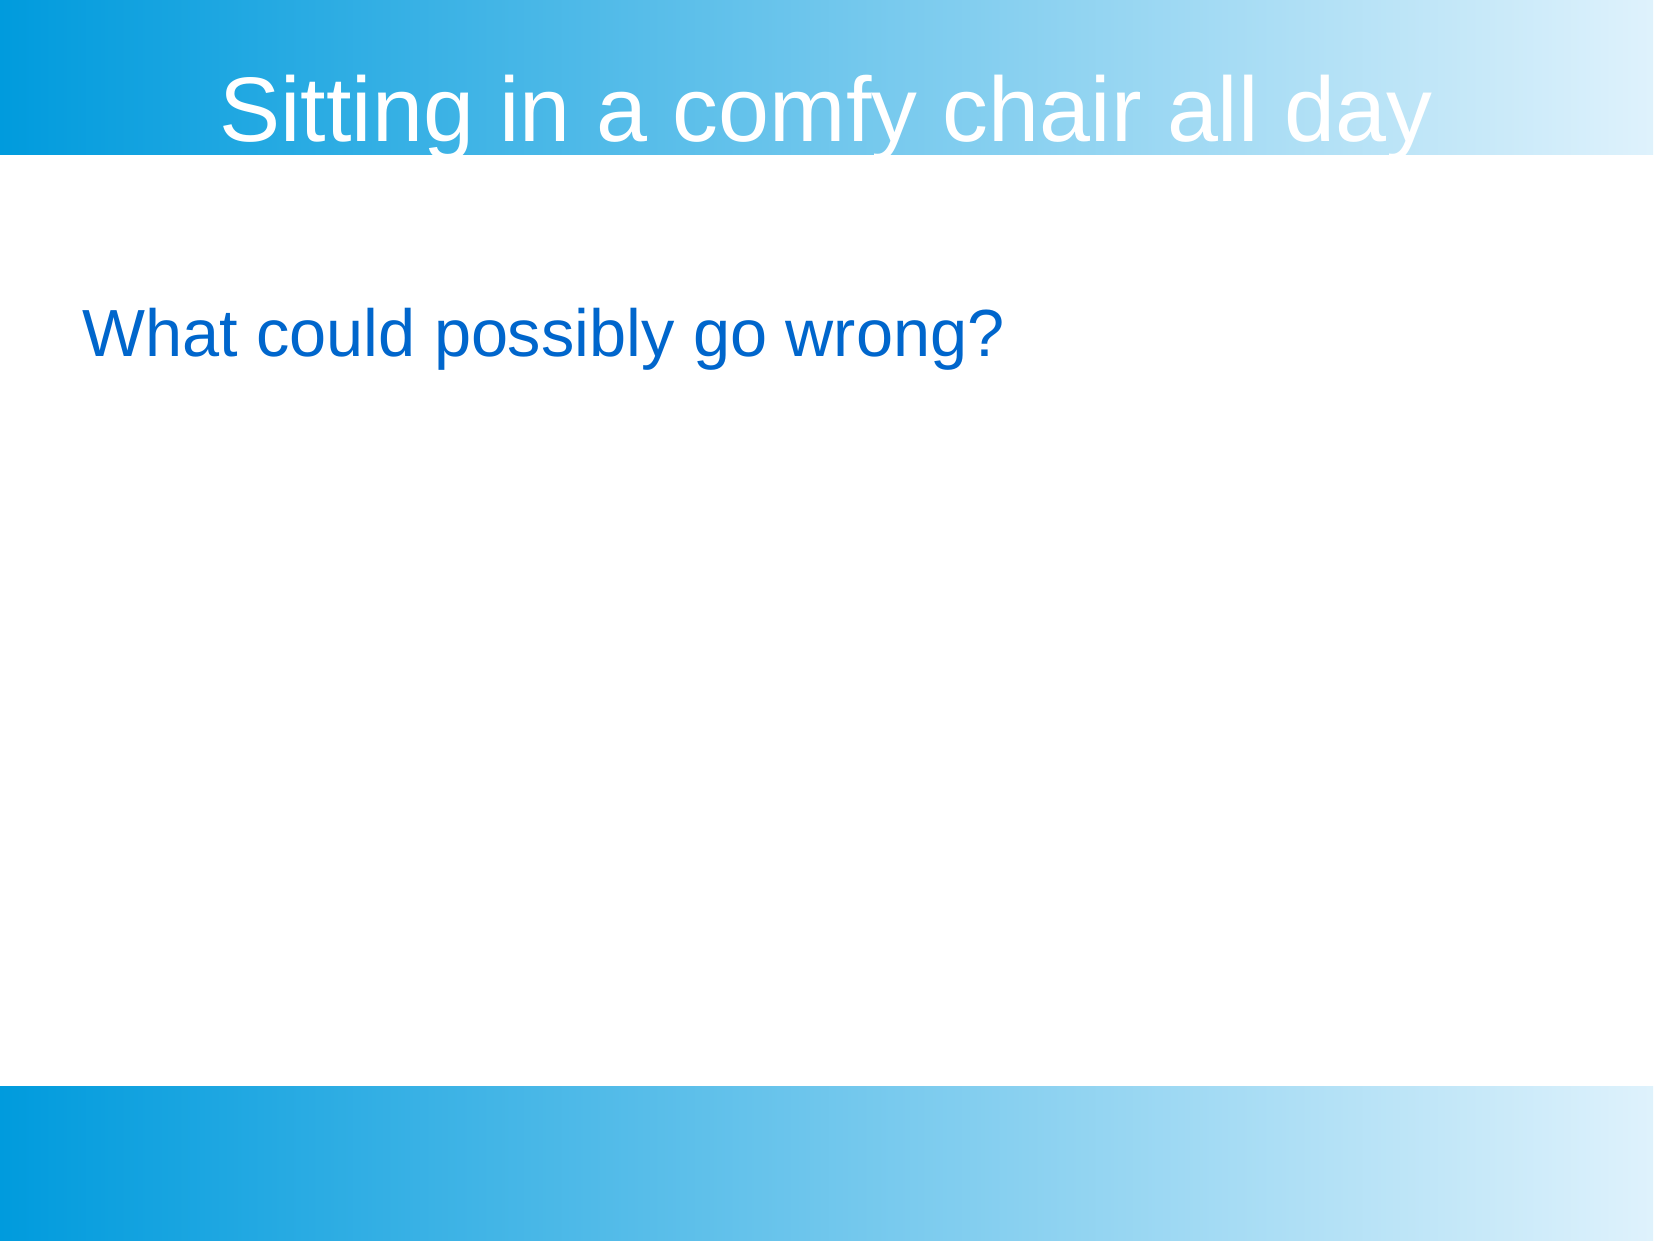

# Sitting in a comfy chair all day
What could possibly go wrong?